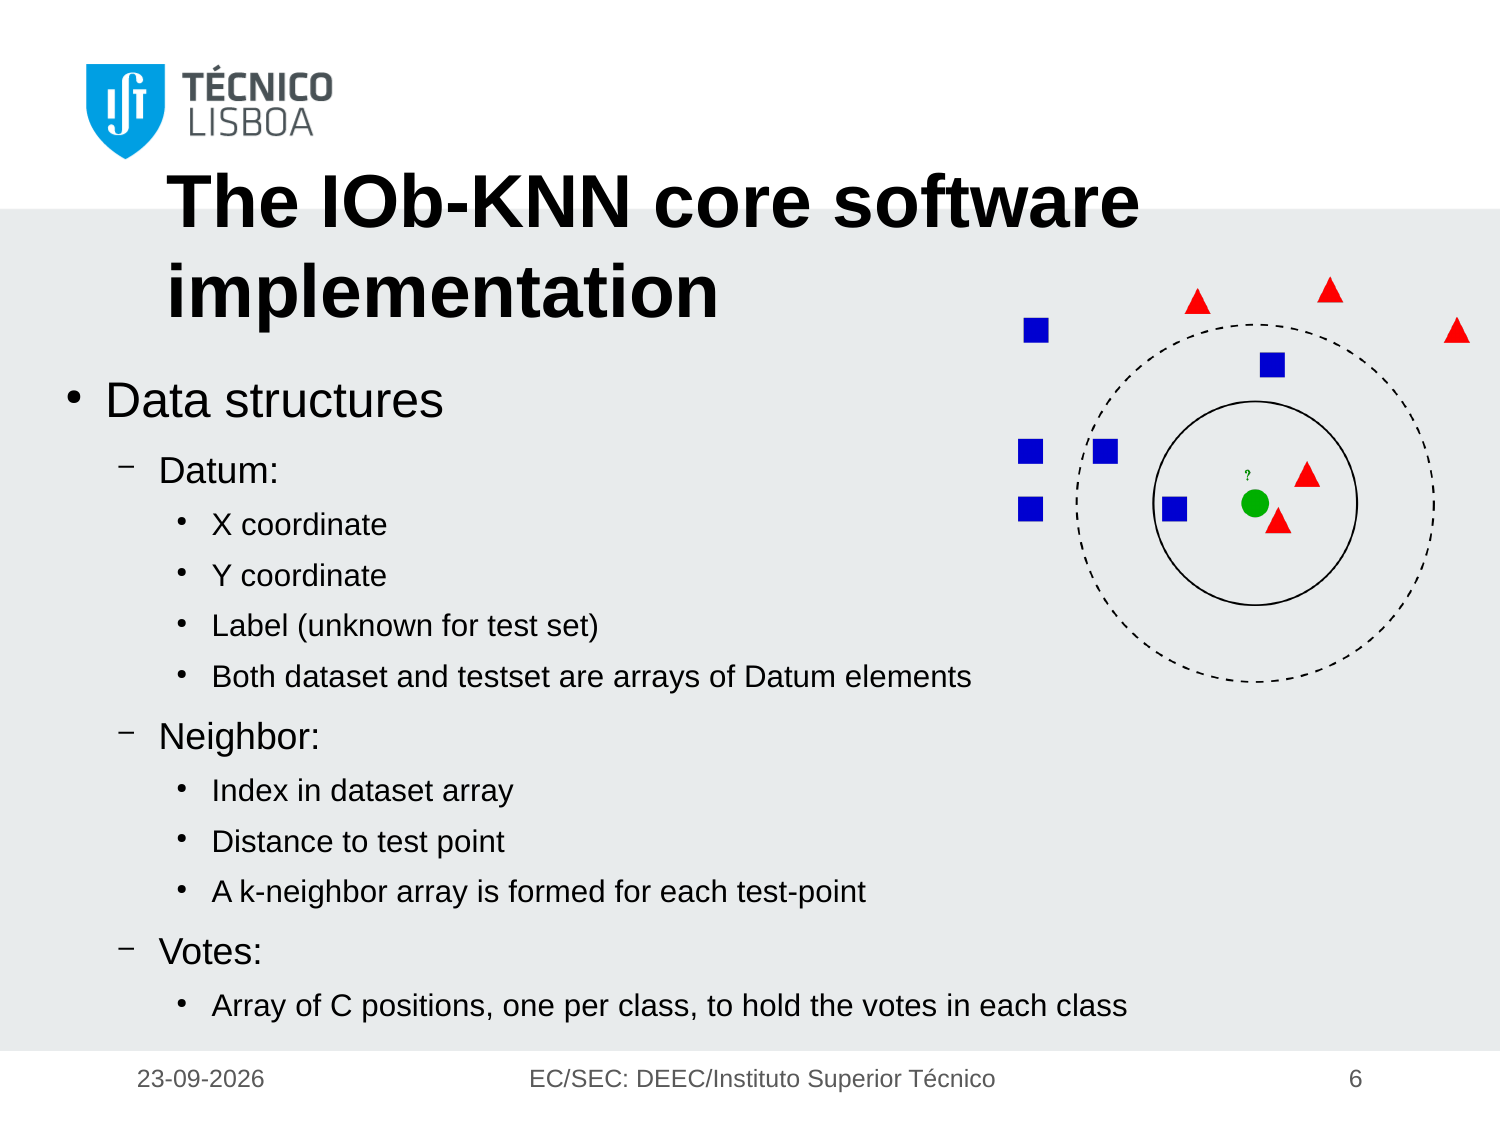

# The IOb-KNN core software implementation
Data structures
Datum:
X coordinate
Y coordinate
Label (unknown for test set)
Both dataset and testset are arrays of Datum elements
Neighbor:
Index in dataset array
Distance to test point
A k-neighbor array is formed for each test-point
Votes:
Array of C positions, one per class, to hold the votes in each class
EC/SEC: DEEC/Instituto Superior Técnico
5